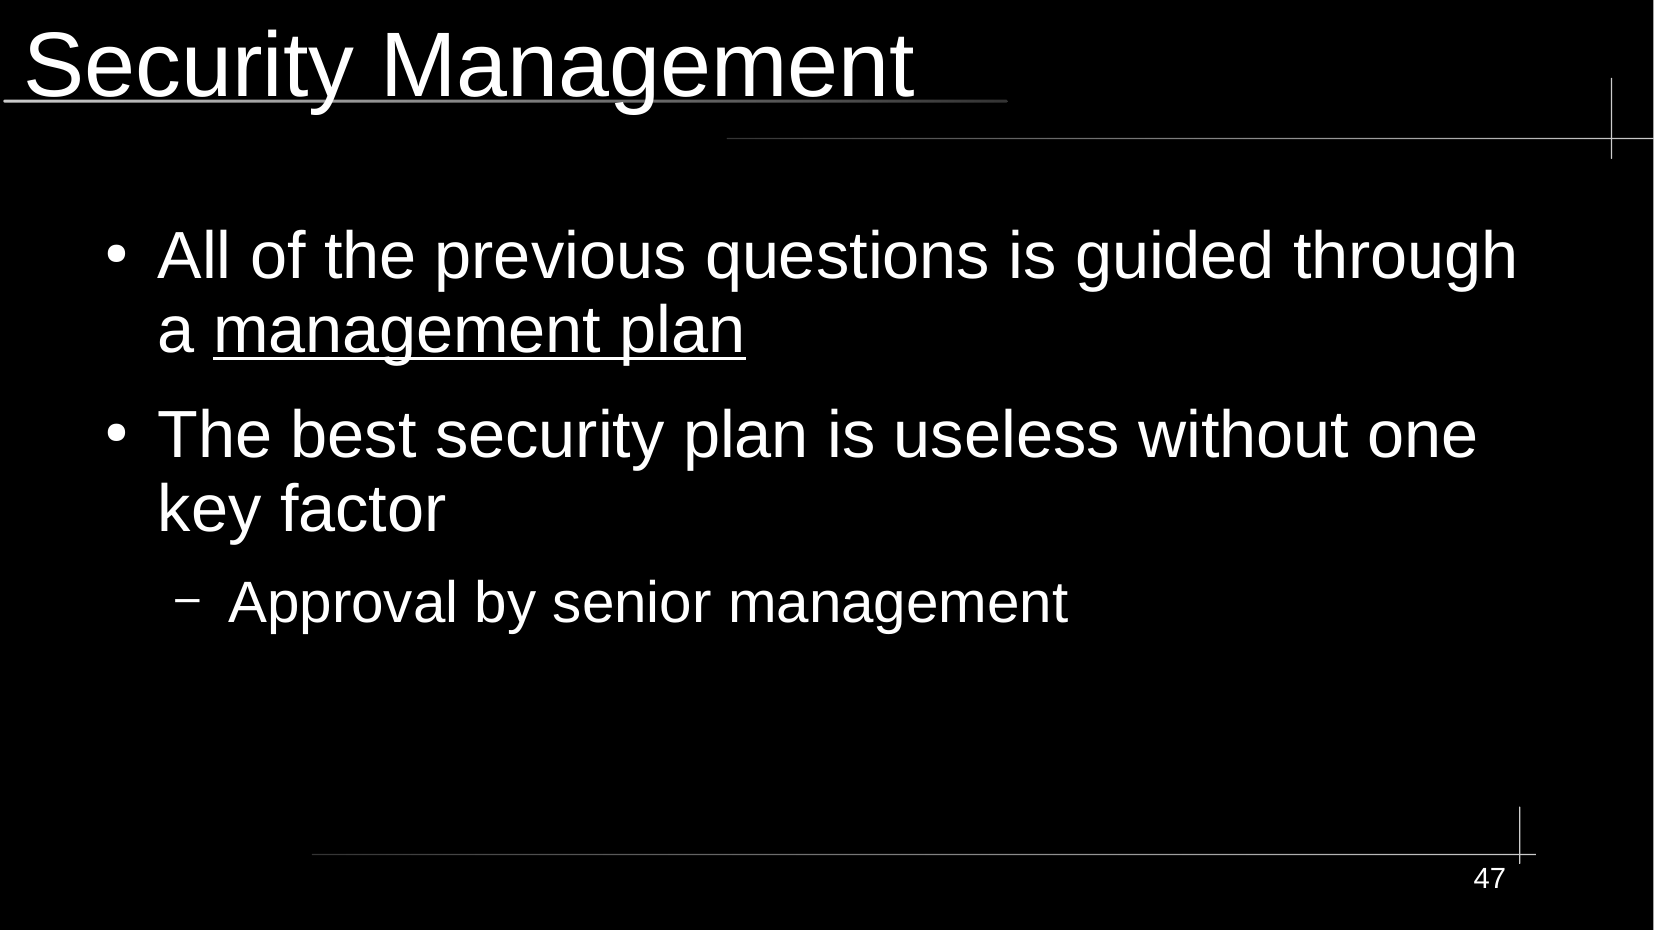

# Security Management
All of the previous questions is guided through a management plan
The best security plan is useless without one key factor
Approval by senior management
47